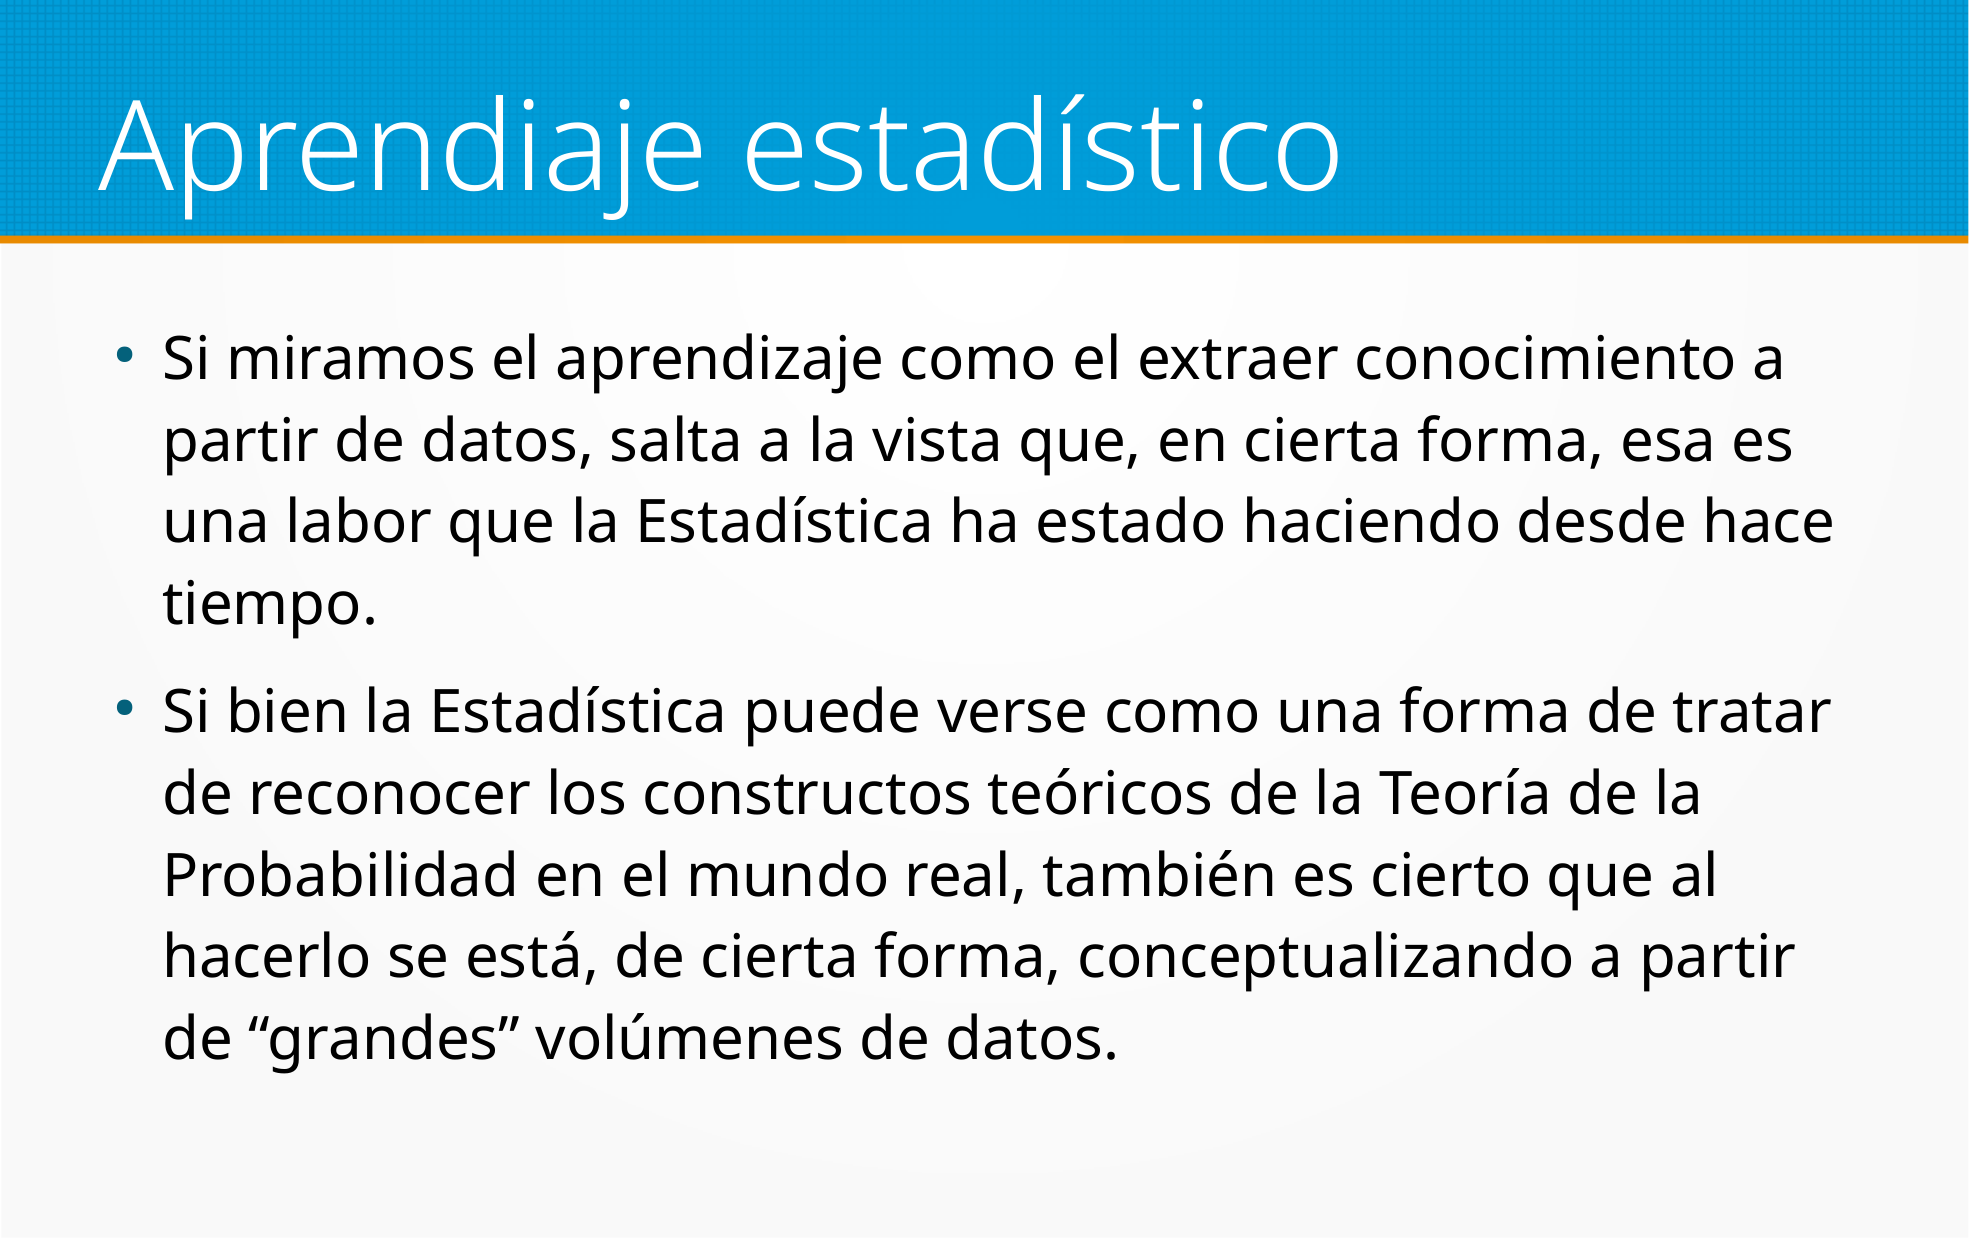

# Aprendiaje estadístico
Si miramos el aprendizaje como el extraer conocimiento a partir de datos, salta a la vista que, en cierta forma, esa es una labor que la Estadística ha estado haciendo desde hace tiempo.
Si bien la Estadística puede verse como una forma de tratar de reconocer los constructos teóricos de la Teoría de la Probabilidad en el mundo real, también es cierto que al hacerlo se está, de cierta forma, conceptualizando a partir de “grandes” volúmenes de datos.